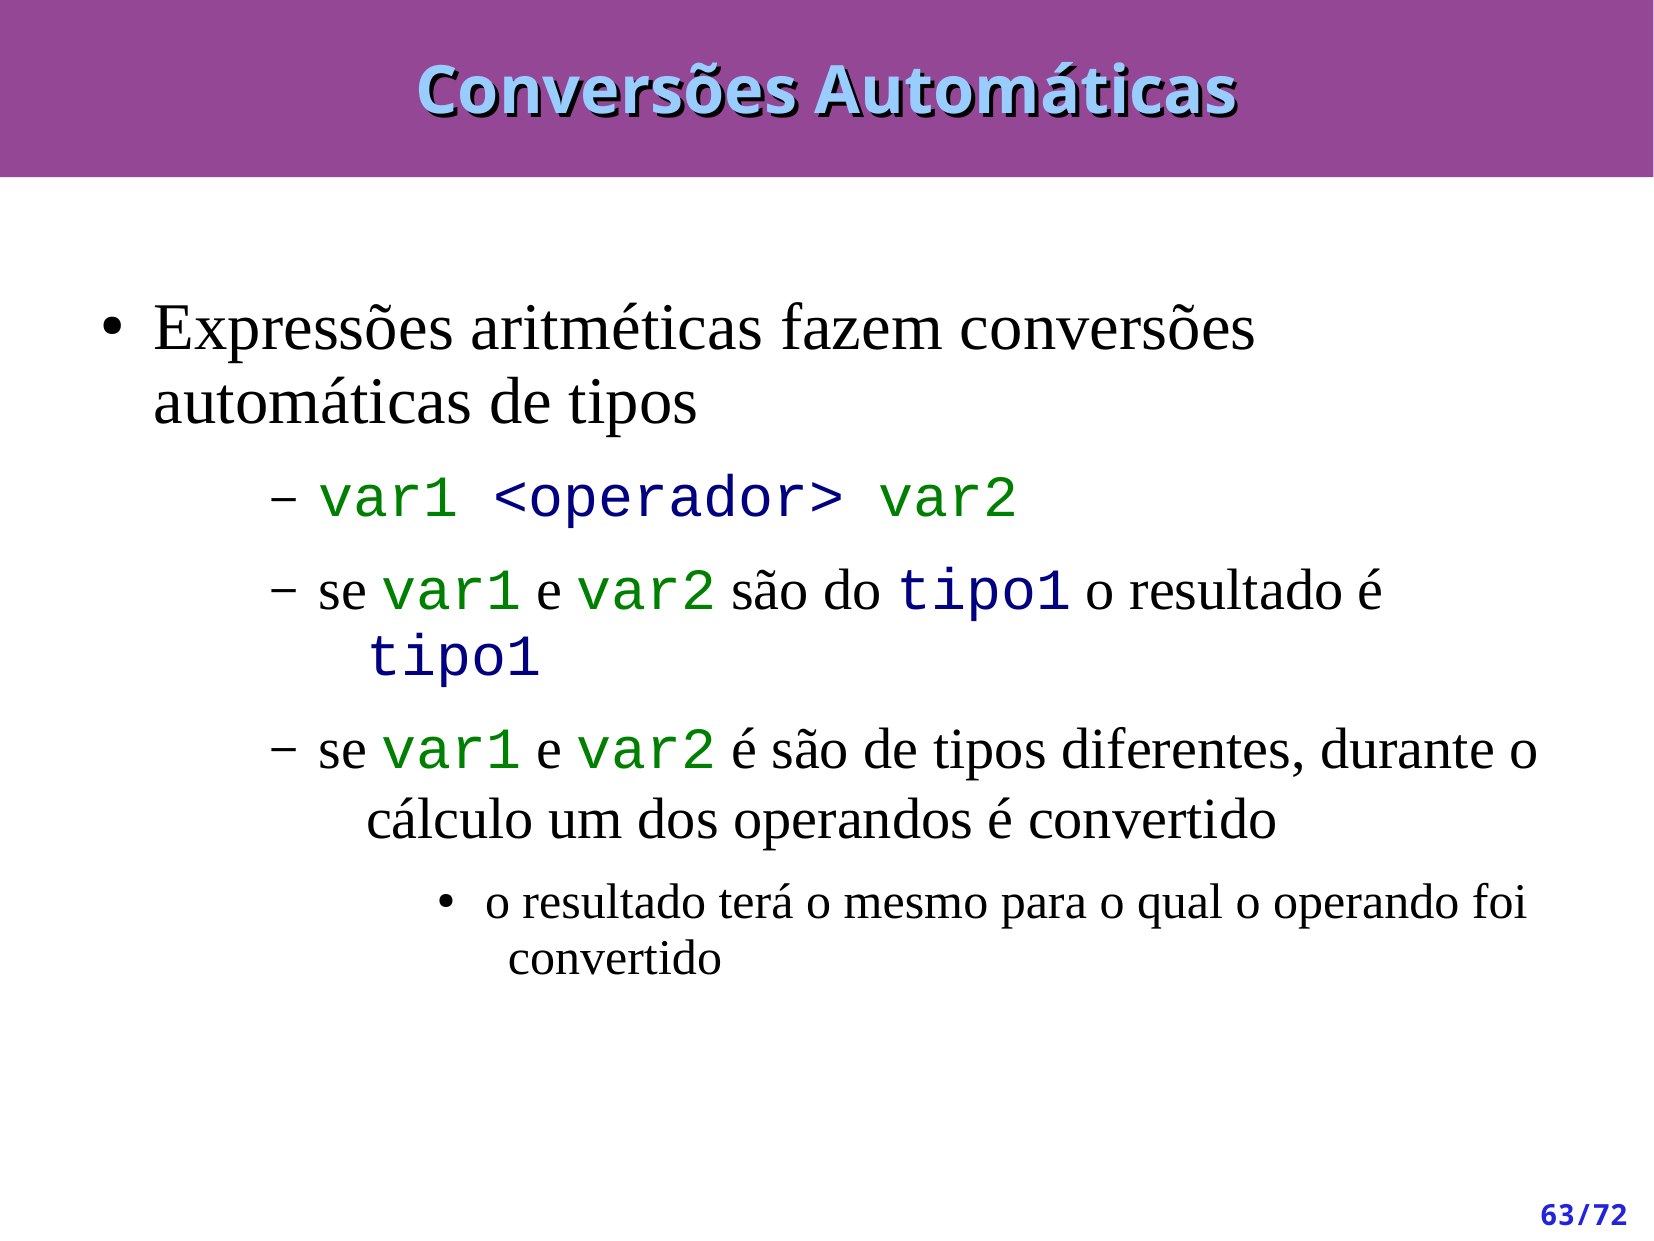

# Conversões Automáticas
Expressões aritméticas fazem conversões automáticas de tipos
var1 <operador> var2
se var1 e var2 são do tipo1 o resultado é tipo1
se var1 e var2 é são de tipos diferentes, durante o cálculo um dos operandos é convertido
 o resultado terá o mesmo para o qual o operando foi convertido
63